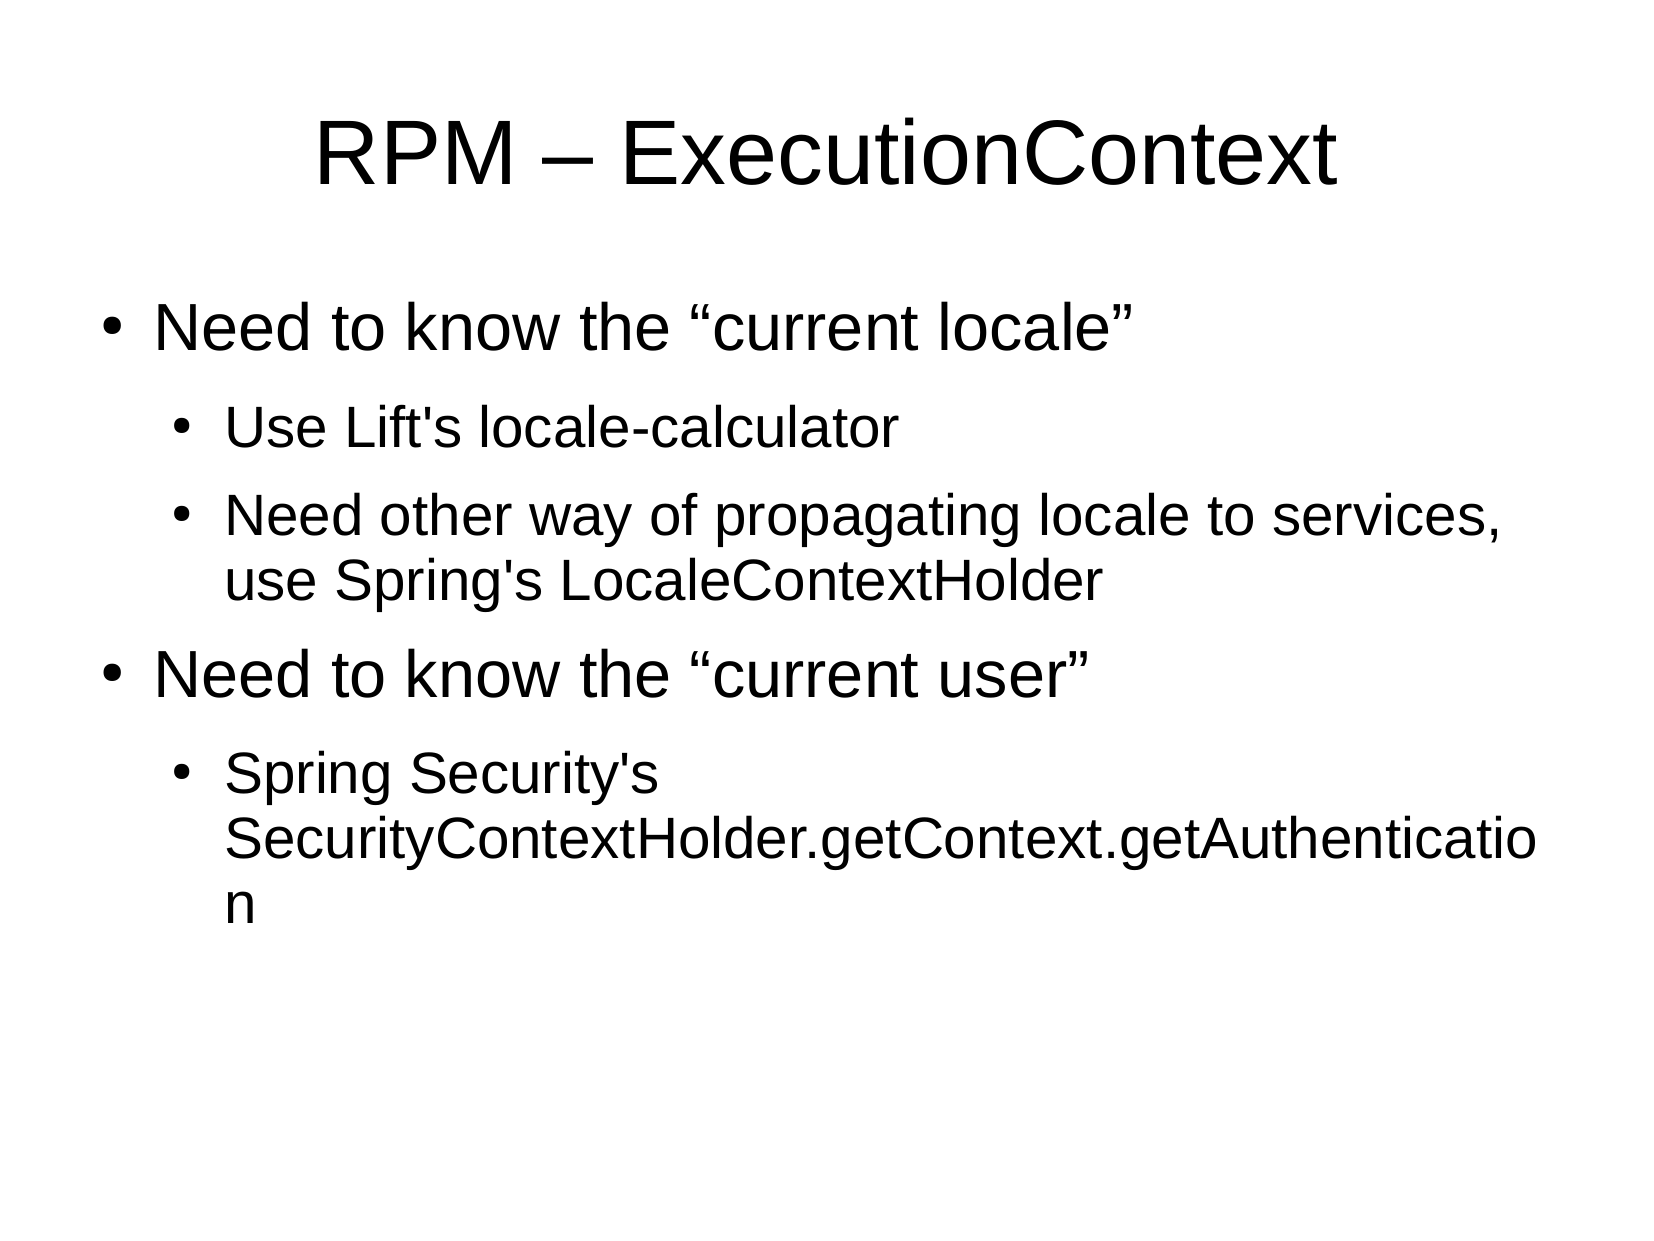

# RPM – ExecutionContext
Need to know the “current locale”
Use Lift's locale-calculator
Need other way of propagating locale to services, use Spring's LocaleContextHolder
Need to know the “current user”
Spring Security's SecurityContextHolder.getContext.getAuthentication